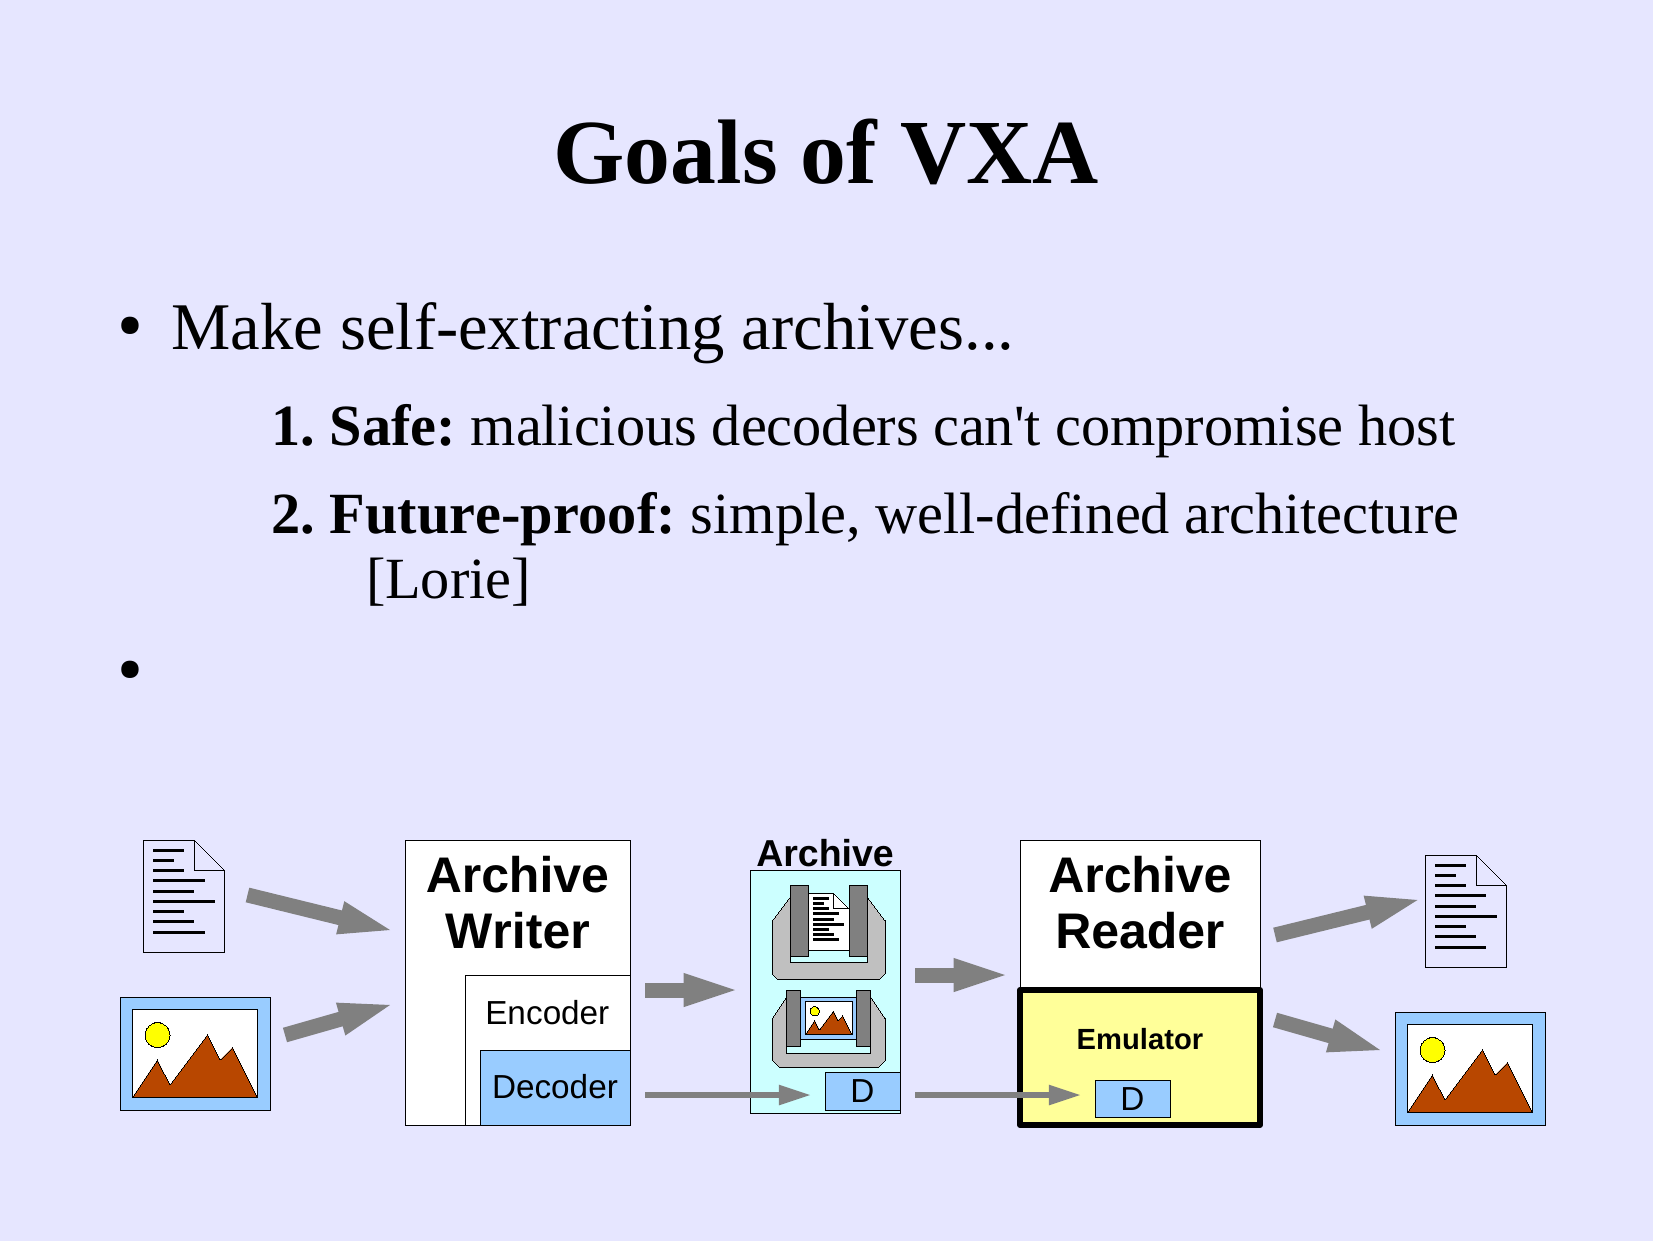

# Goals of VXA
Make self-extracting archives...
Safe: malicious decoders can't compromise host
Future-proof: simple, well-defined architecture [Lorie]
Archive
Archive
Writer
Archive
Reader
Encoder
Emulator
Decoder
D
D